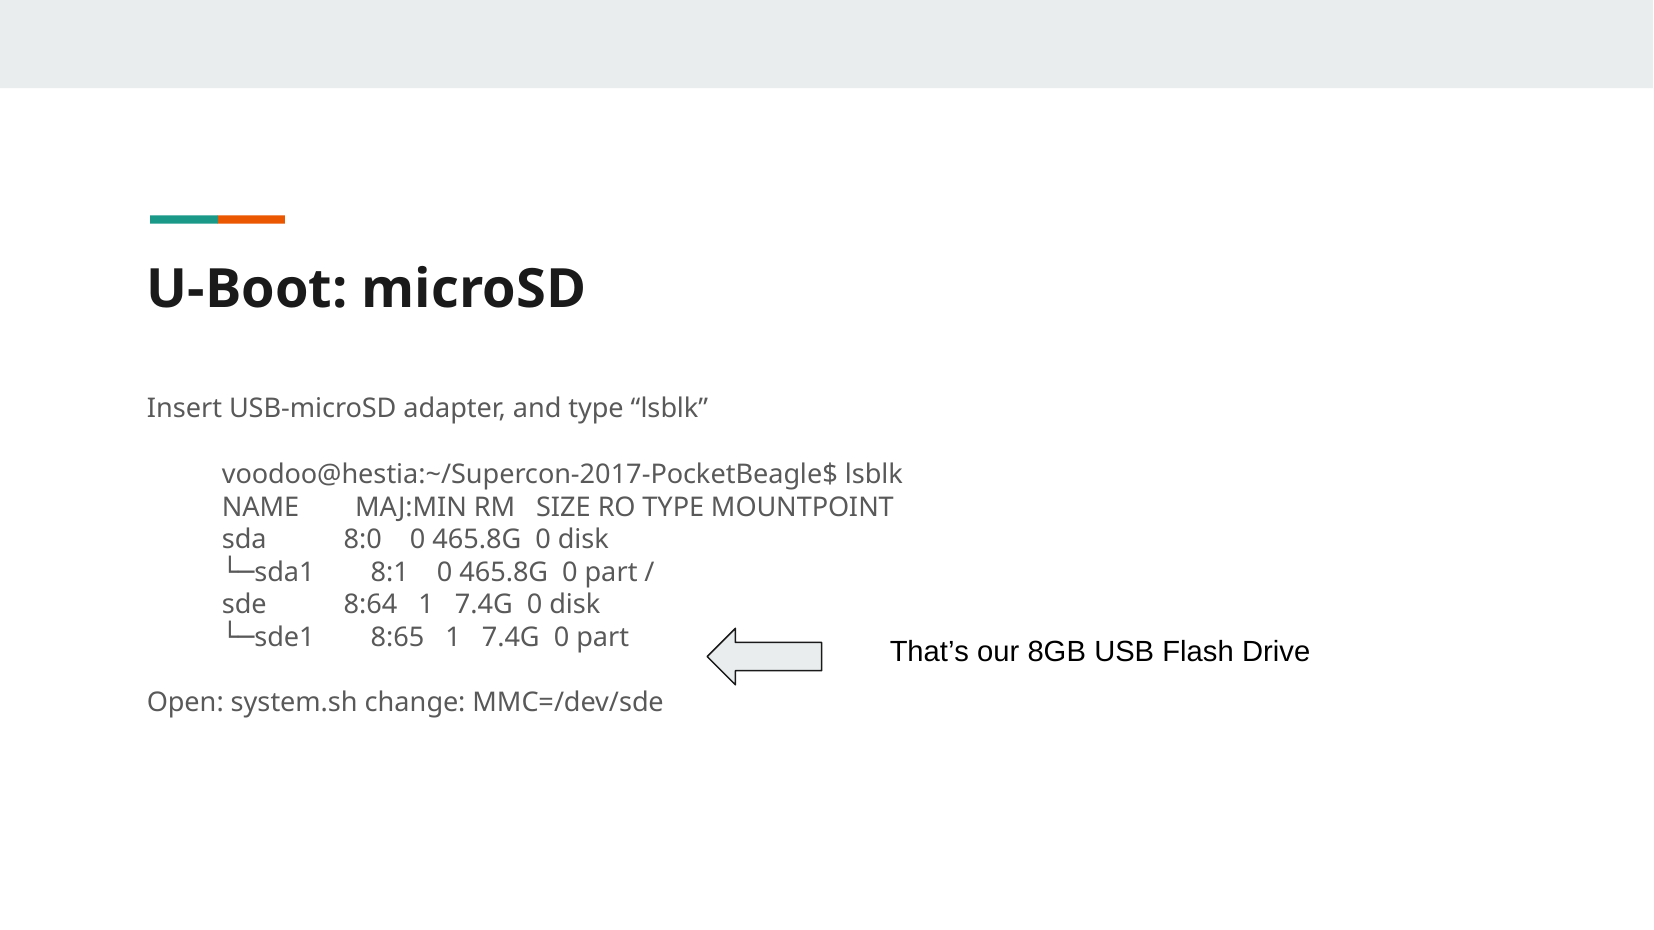

# U-Boot: microSD
Insert USB-microSD adapter, and type “lsblk”
voodoo@hestia:~/Supercon-2017-PocketBeagle$ lsblk
NAME MAJ:MIN RM SIZE RO TYPE MOUNTPOINT
sda 8:0 0 465.8G 0 disk
└─sda1 8:1 0 465.8G 0 part /
sde 8:64 1 7.4G 0 disk
└─sde1 8:65 1 7.4G 0 part
Open: system.sh change: MMC=/dev/sde
That’s our 8GB USB Flash Drive